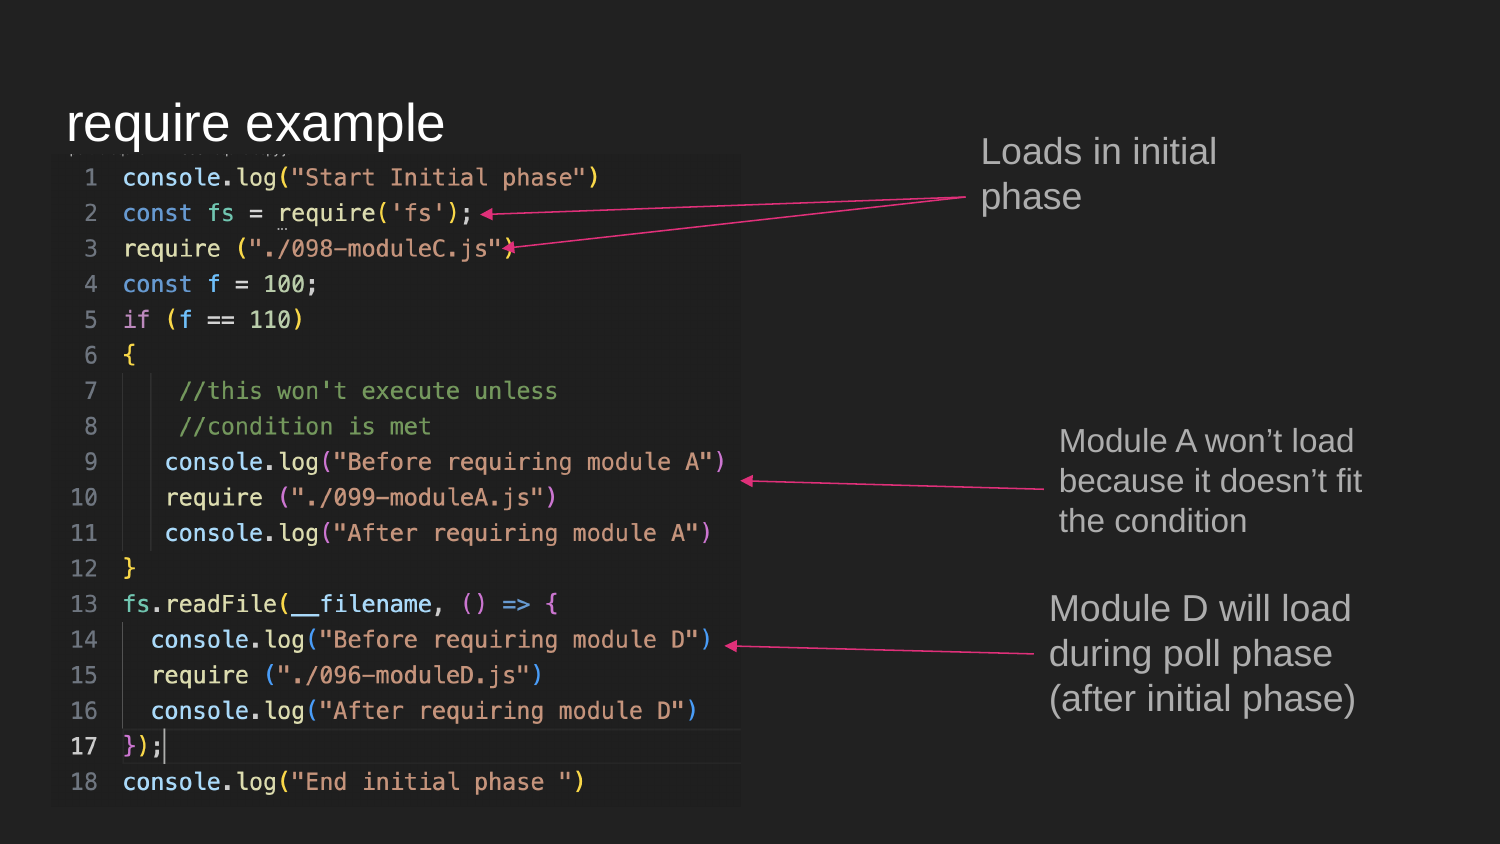

# require example
Loads in initial phase
Module A won’t load because it doesn’t fit the condition
Module D will load during poll phase (after initial phase)